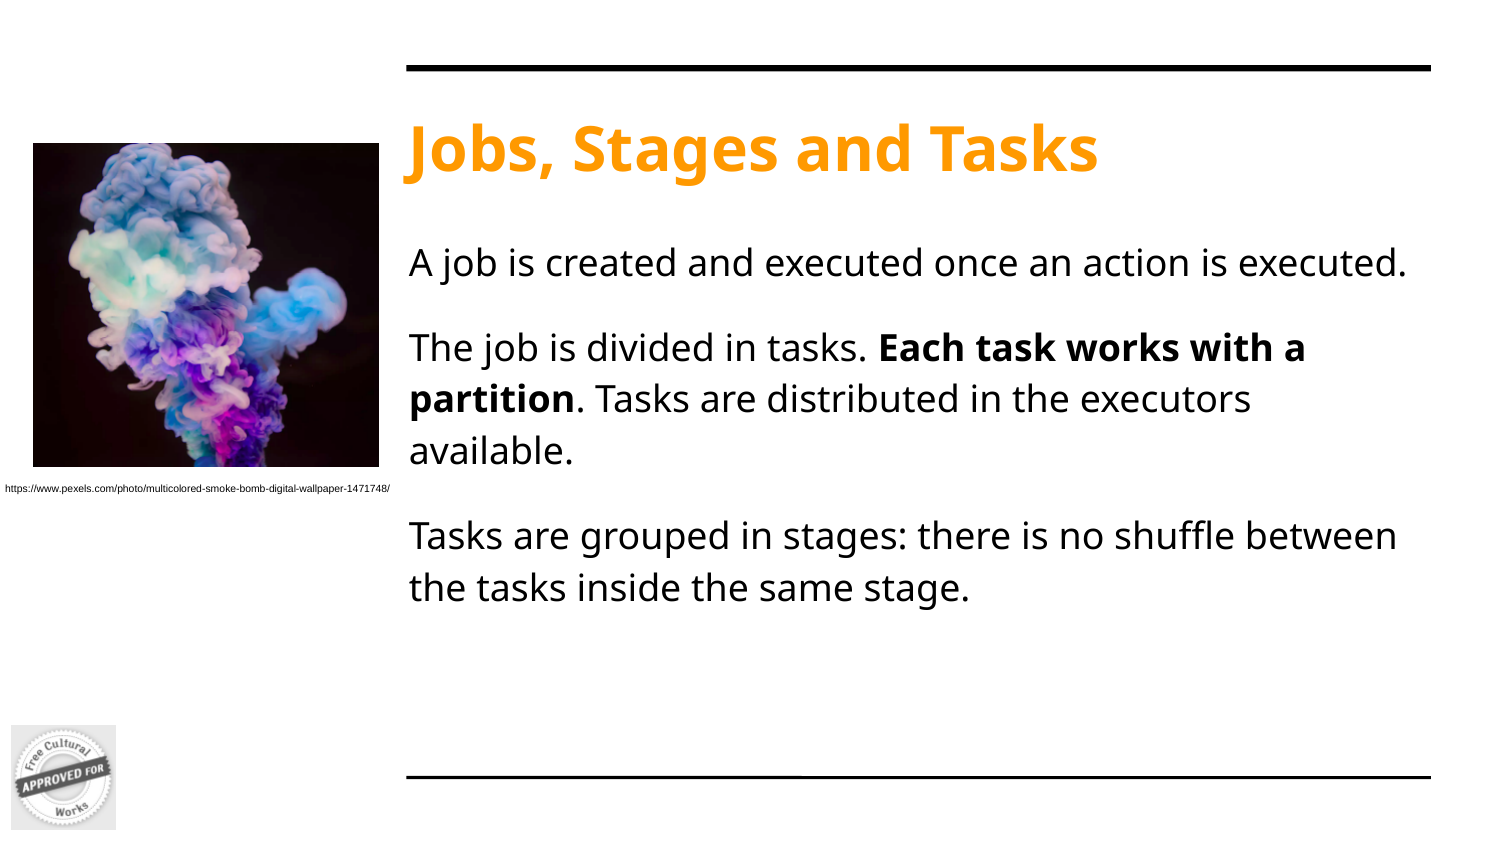

# Jobs, Stages and Tasks
A job is created and executed once an action is executed.
The job is divided in tasks. Each task works with a partition. Tasks are distributed in the executors available.
Tasks are grouped in stages: there is no shuffle between the tasks inside the same stage.
https://www.pexels.com/photo/multicolored-smoke-bomb-digital-wallpaper-1471748/